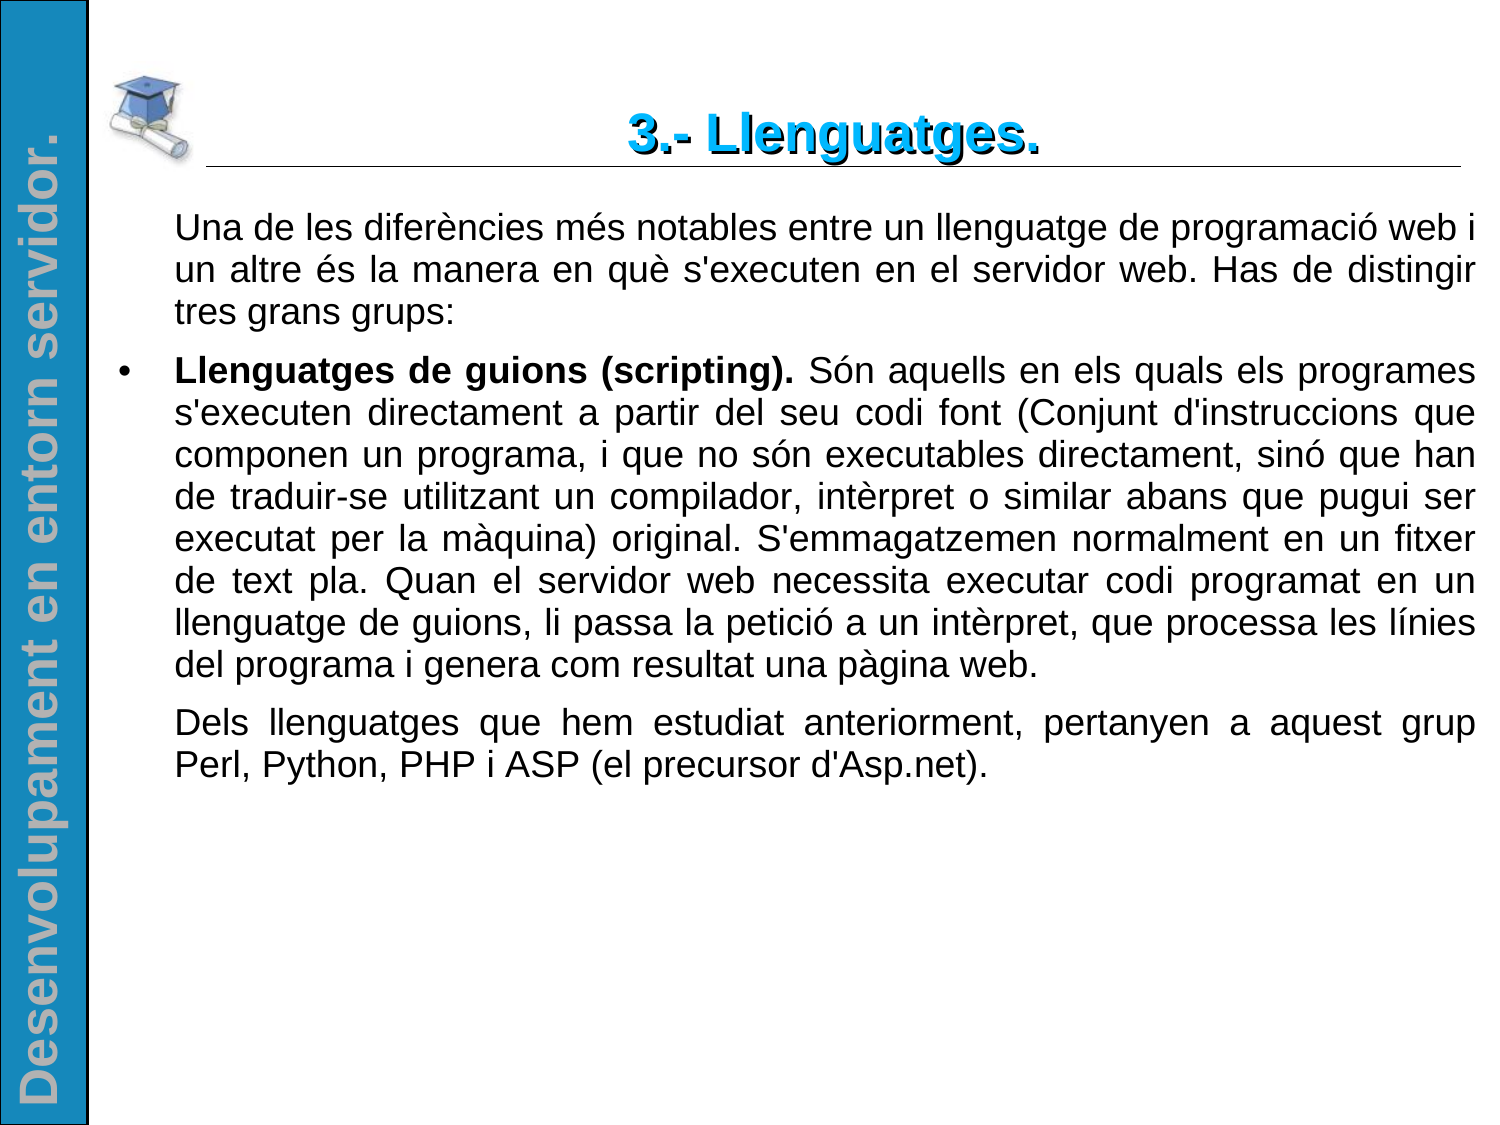

# 3.- Llenguatges.
Una de les diferències més notables entre un llenguatge de programació web i un altre és la manera en què s'executen en el servidor web. Has de distingir tres grans grups:
Llenguatges de guions (scripting). Són aquells en els quals els programes s'executen directament a partir del seu codi font (Conjunt d'instruccions que componen un programa, i que no són executables directament, sinó que han de traduir-se utilitzant un compilador, intèrpret o similar abans que pugui ser executat per la màquina) original. S'emmagatzemen normalment en un fitxer de text pla. Quan el servidor web necessita executar codi programat en un llenguatge de guions, li passa la petició a un intèrpret, que processa les línies del programa i genera com resultat una pàgina web.
Dels llenguatges que hem estudiat anteriorment, pertanyen a aquest grup Perl, Python, PHP i ASP (el precursor d'Asp.net).